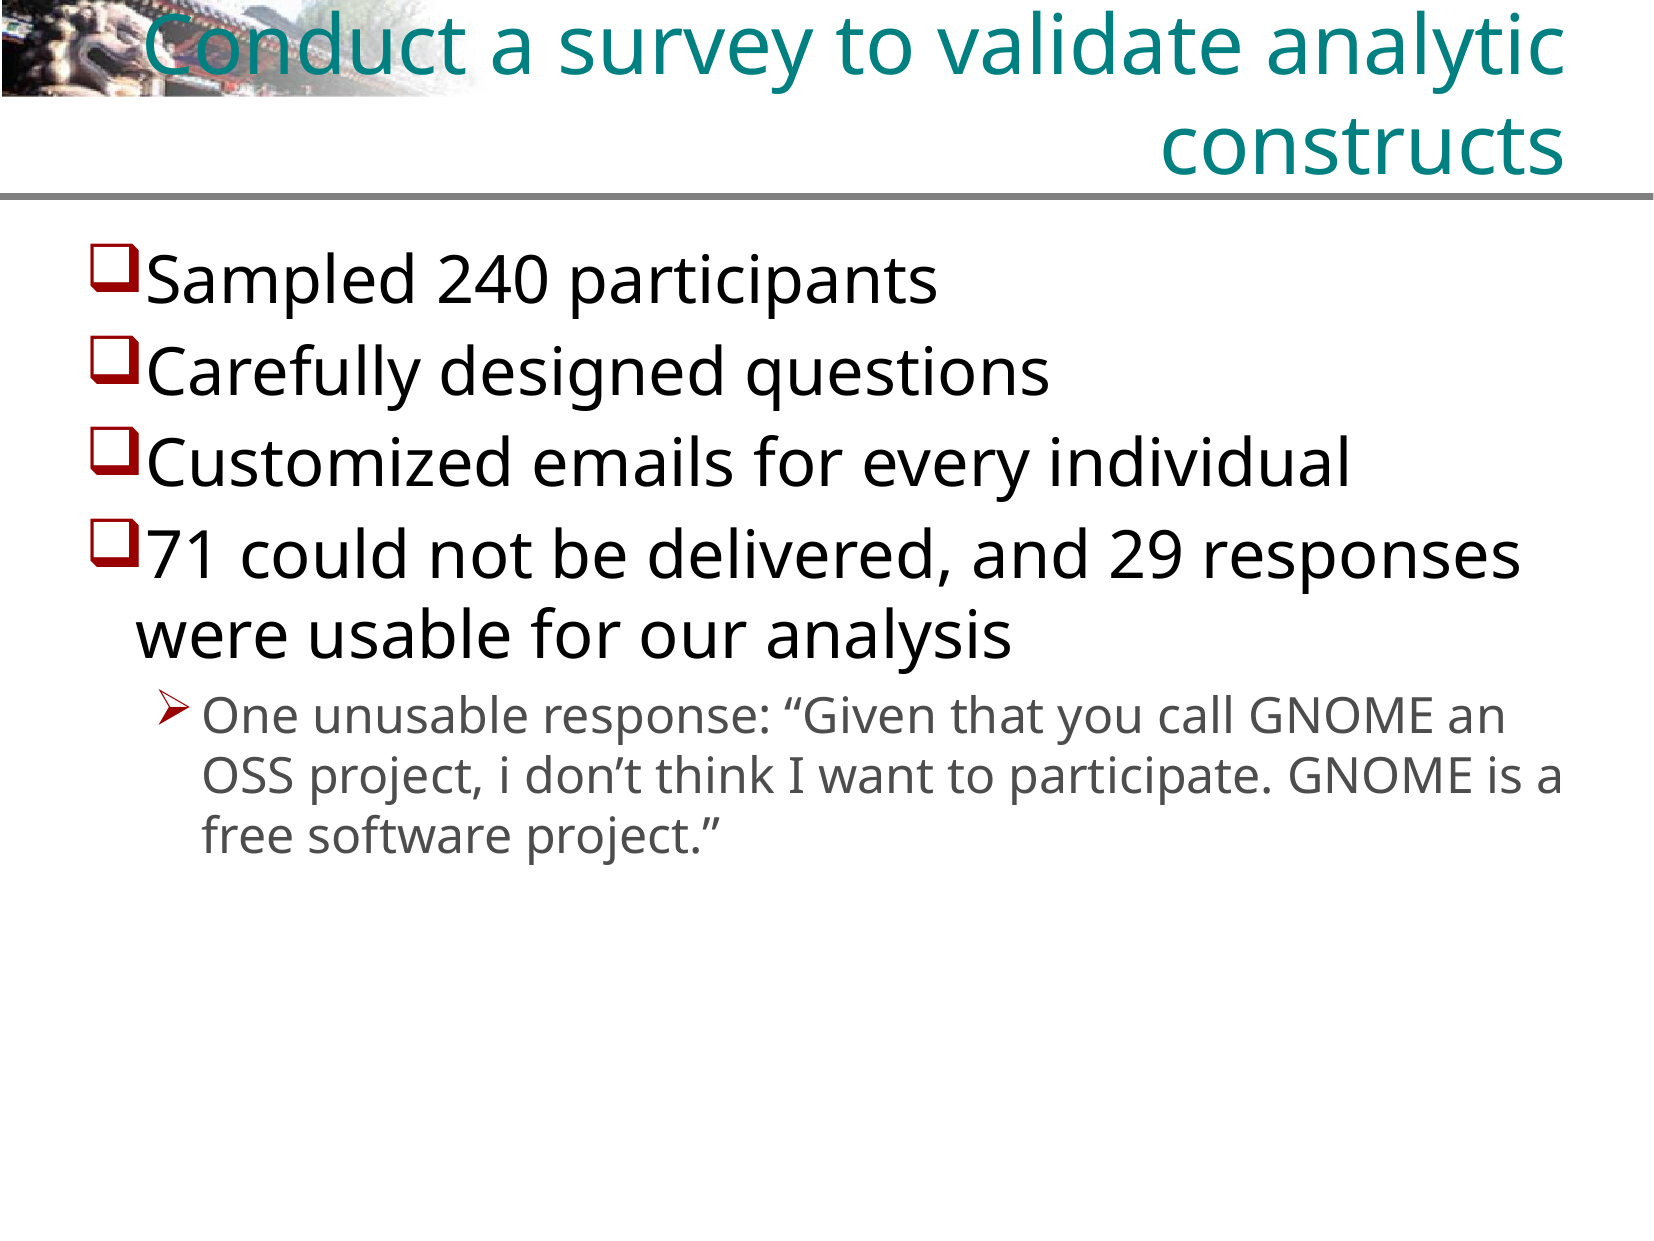

# Conduct a survey to validate analytic constructs
Sampled 240 participants
Carefully designed questions
Customized emails for every individual
71 could not be delivered, and 29 responses were usable for our analysis
One unusable response: “Given that you call GNOME an OSS project, i don’t think I want to participate. GNOME is a free software project.”